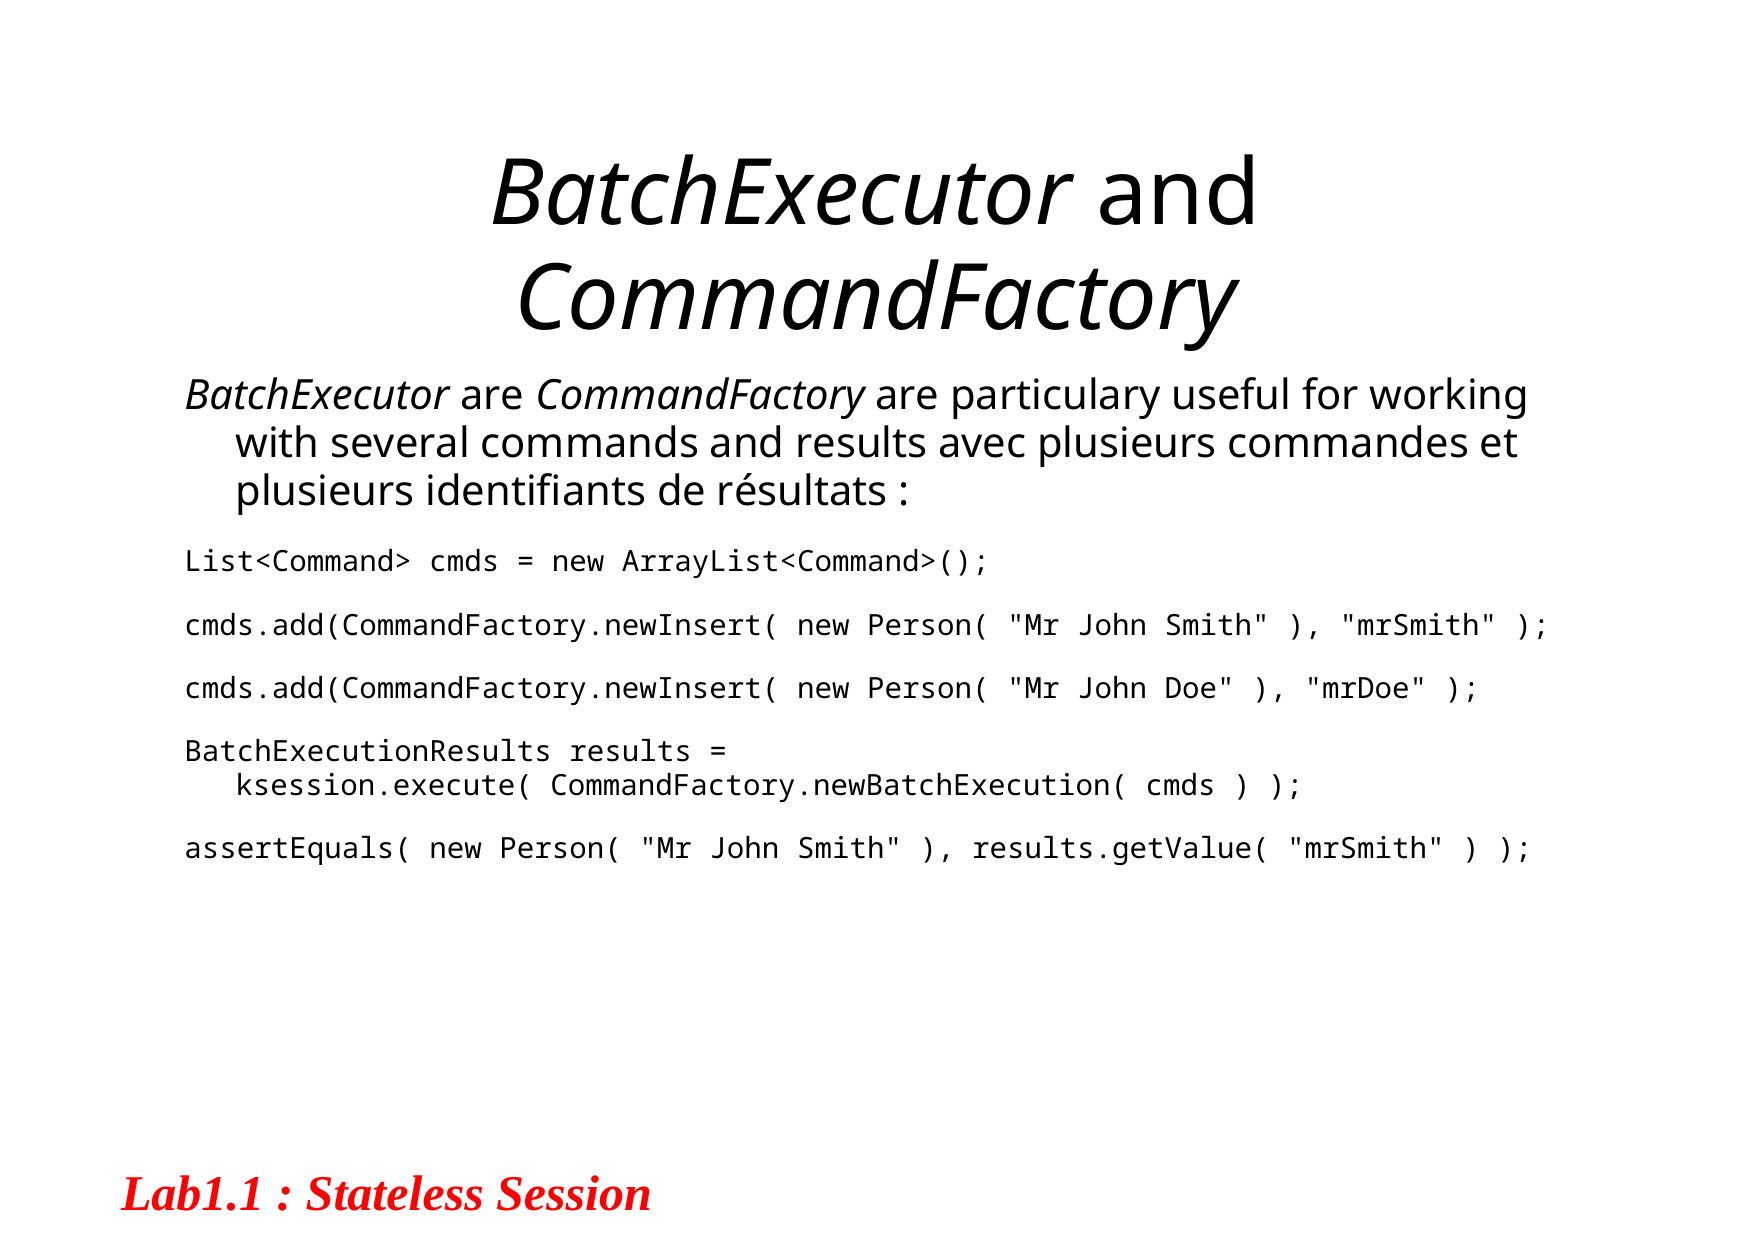

# BatchExecutor and CommandFactory
BatchExecutor are CommandFactory are particulary useful for working with several commands and results avec plusieurs commandes et plusieurs identifiants de résultats :
List<Command> cmds = new ArrayList<Command>();
cmds.add(CommandFactory.newInsert( new Person( "Mr John Smith" ), "mrSmith" );
cmds.add(CommandFactory.newInsert( new Person( "Mr John Doe" ), "mrDoe" );
BatchExecutionResults results = ksession.execute( CommandFactory.newBatchExecution( cmds ) );
assertEquals( new Person( "Mr John Smith" ), results.getValue( "mrSmith" ) );
Lab1.1 : Stateless Session